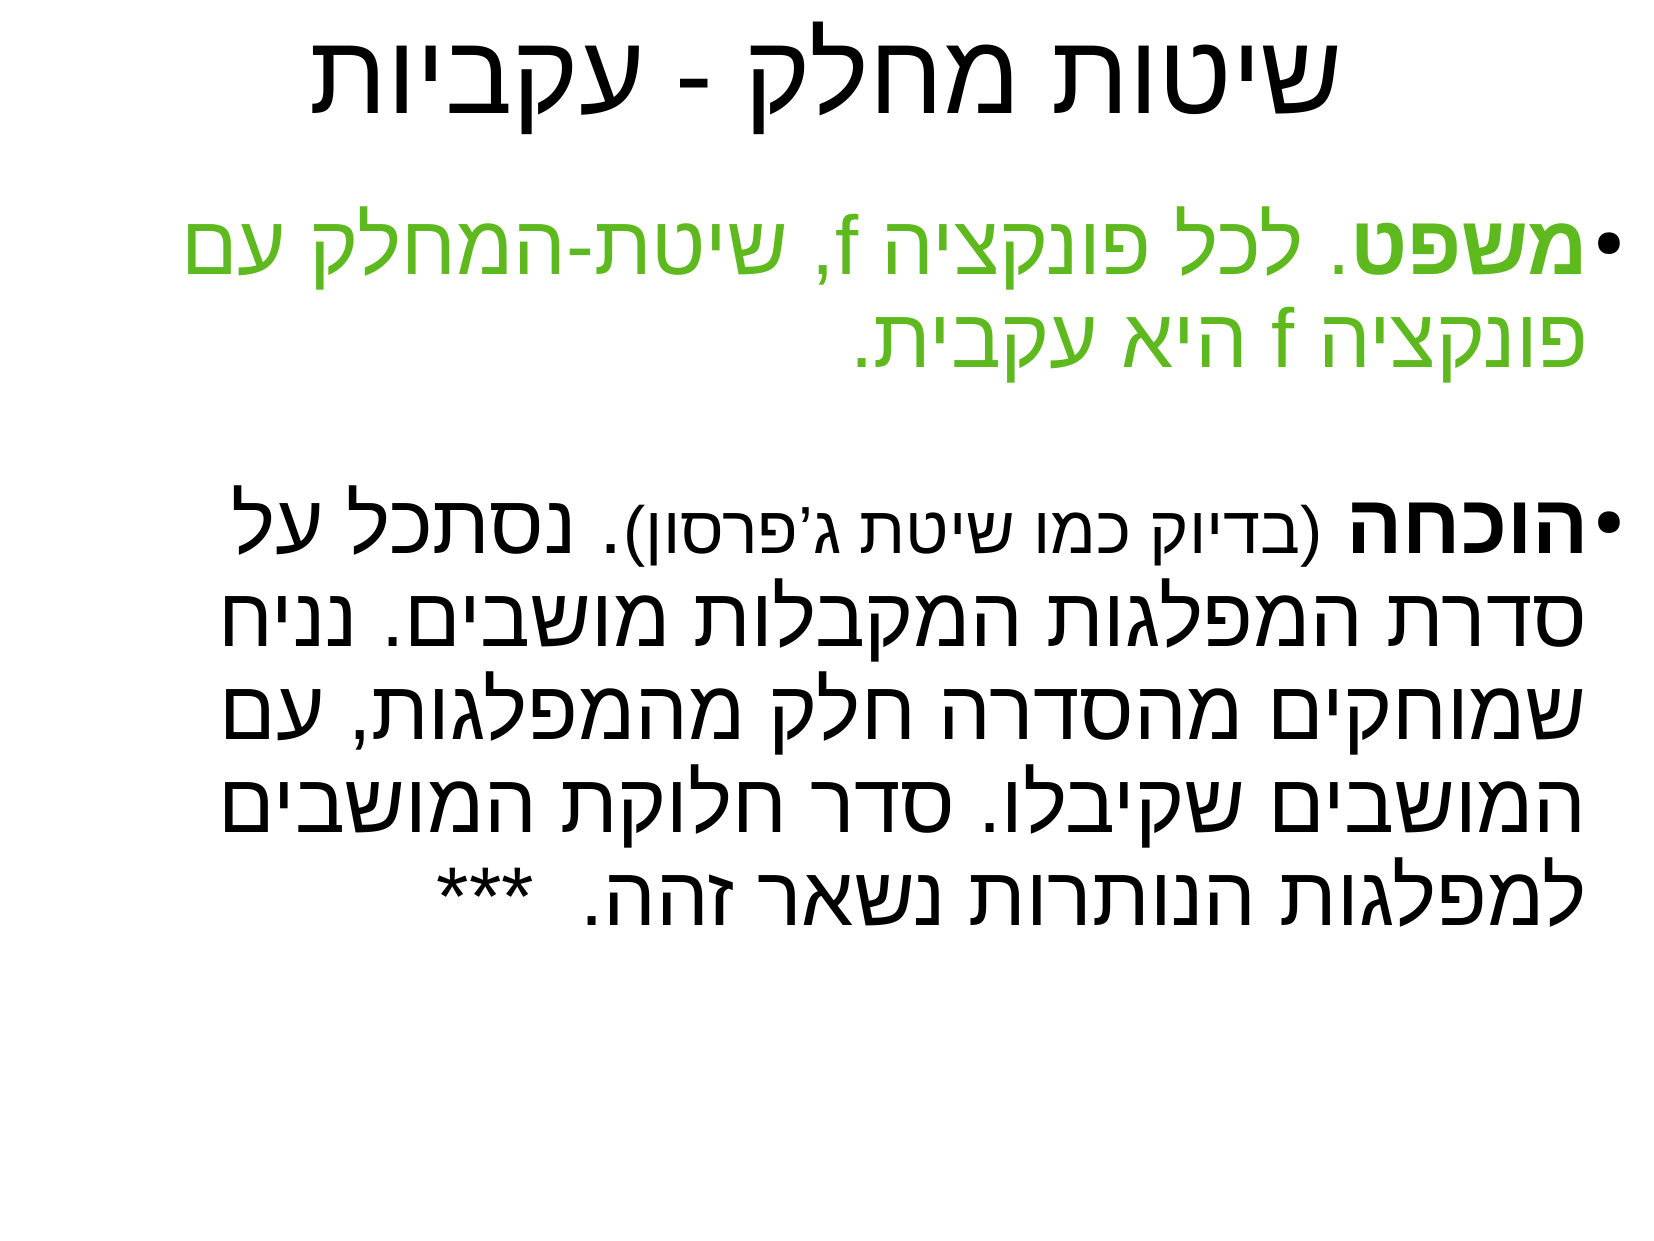

# שיטות מחלק - עקביות
משפט. לכל פונקציה f, שיטת-המחלק עם פונקציה f היא עקבית.
הוכחה (בדיוק כמו שיטת ג’פרסון). נסתכל על סדרת המפלגות המקבלות מושבים. נניח שמוחקים מהסדרה חלק מהמפלגות, עם המושבים שקיבלו. סדר חלוקת המושבים למפלגות הנותרות נשאר זהה. ***